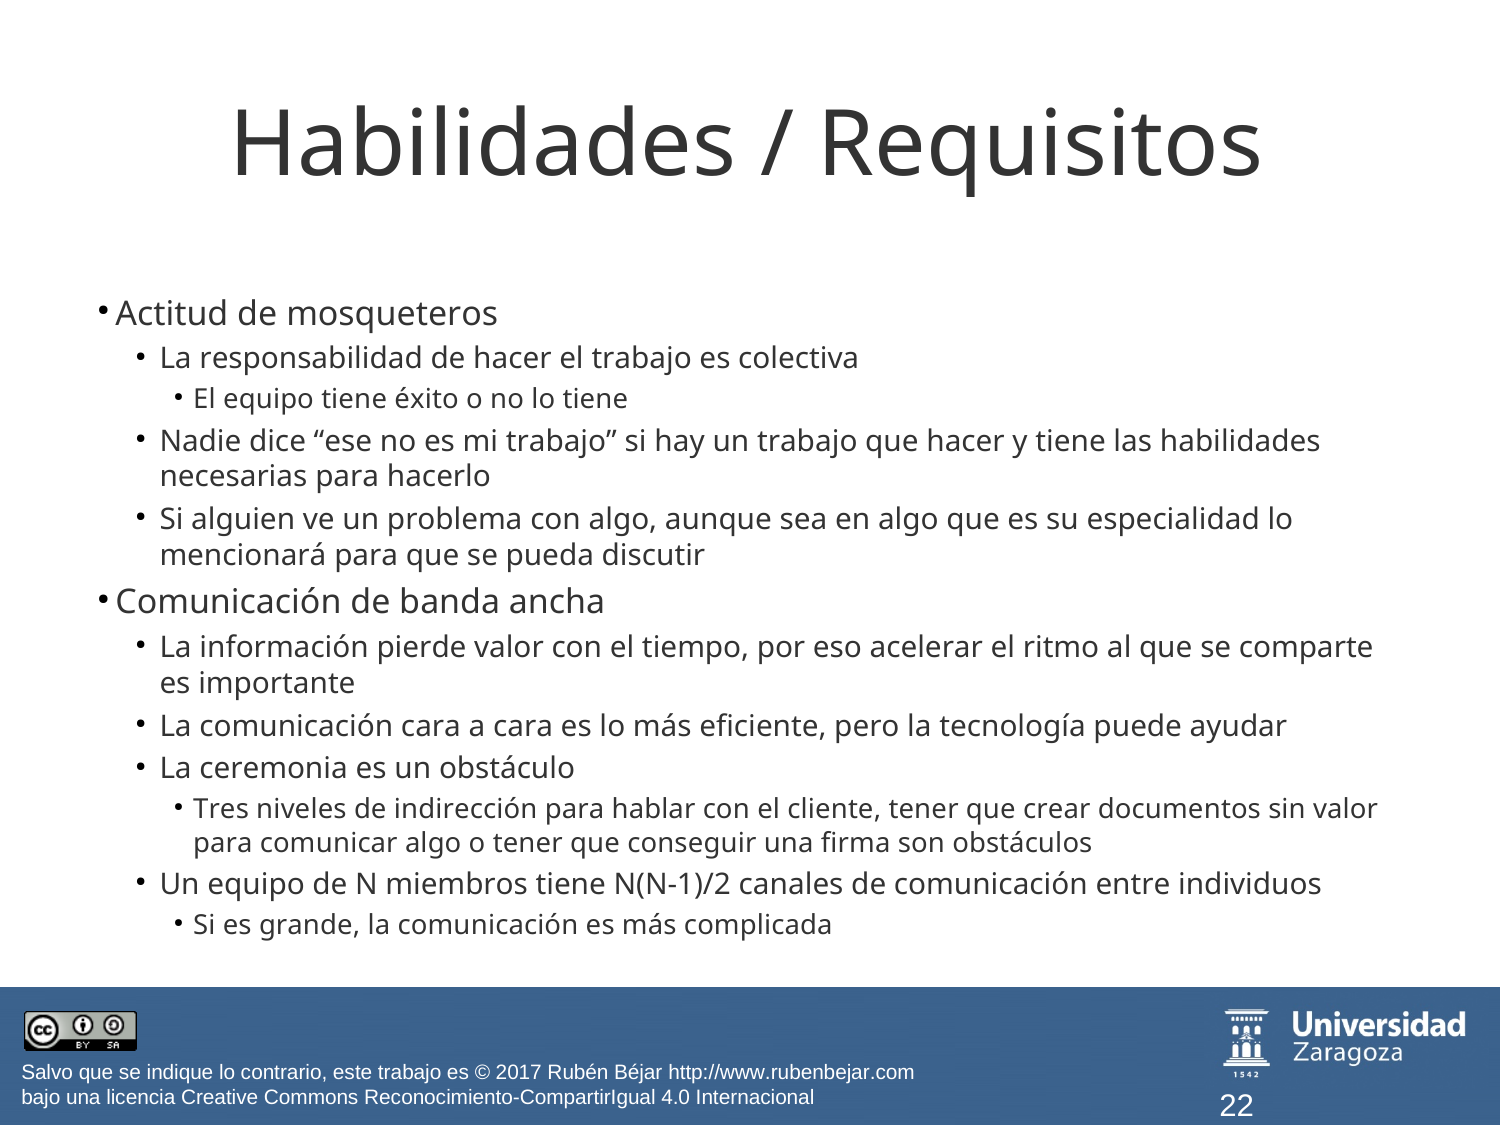

# Habilidades / Requisitos
Actitud de mosqueteros
La responsabilidad de hacer el trabajo es colectiva
El equipo tiene éxito o no lo tiene
Nadie dice “ese no es mi trabajo” si hay un trabajo que hacer y tiene las habilidades necesarias para hacerlo
Si alguien ve un problema con algo, aunque sea en algo que es su especialidad lo mencionará para que se pueda discutir
Comunicación de banda ancha
La información pierde valor con el tiempo, por eso acelerar el ritmo al que se comparte es importante
La comunicación cara a cara es lo más eficiente, pero la tecnología puede ayudar
La ceremonia es un obstáculo
Tres niveles de indirección para hablar con el cliente, tener que crear documentos sin valor para comunicar algo o tener que conseguir una firma son obstáculos
Un equipo de N miembros tiene N(N-1)/2 canales de comunicación entre individuos
Si es grande, la comunicación es más complicada